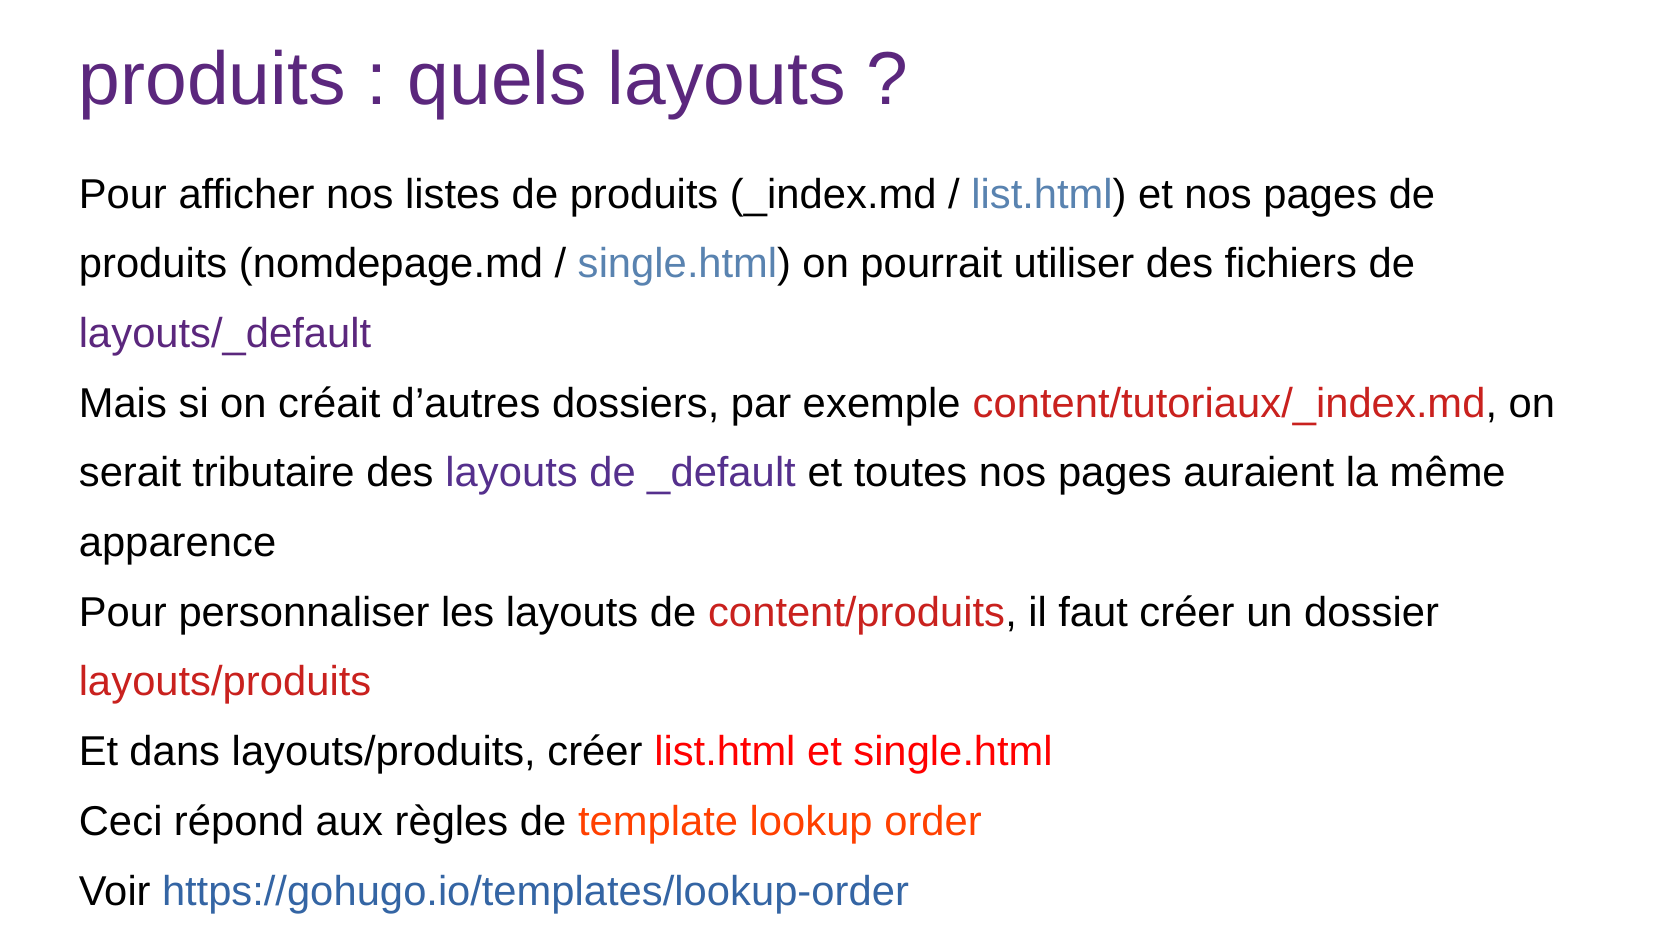

# produits : quels layouts ?
Pour afficher nos listes de produits (_index.md / list.html) et nos pages de produits (nomdepage.md / single.html) on pourrait utiliser des fichiers de layouts/_default
Mais si on créait d’autres dossiers, par exemple content/tutoriaux/_index.md, on serait tributaire des layouts de _default et toutes nos pages auraient la même apparence
Pour personnaliser les layouts de content/produits, il faut créer un dossier layouts/produits
Et dans layouts/produits, créer list.html et single.html
Ceci répond aux règles de template lookup order
Voir https://gohugo.io/templates/lookup-order